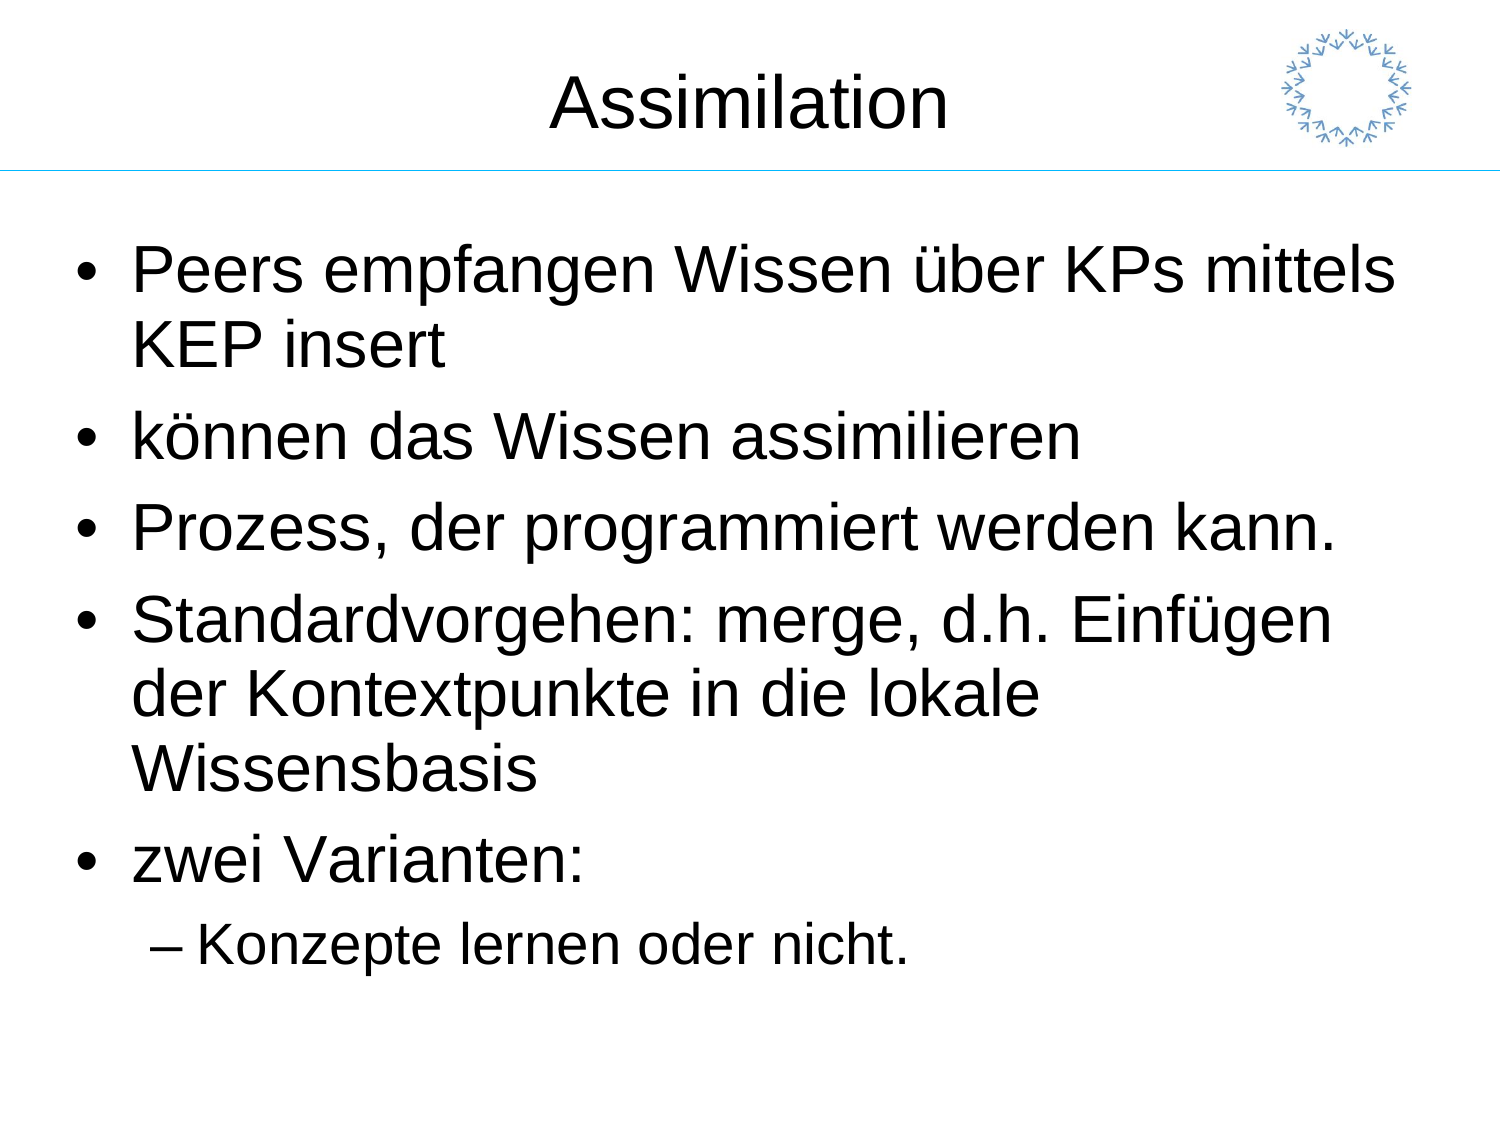

# Assimilation
Peers empfangen Wissen über KPs mittels KEP insert
können das Wissen assimilieren
Prozess, der programmiert werden kann.
Standardvorgehen: merge, d.h. Einfügen der Kontextpunkte in die lokale Wissensbasis
zwei Varianten:
Konzepte lernen oder nicht.